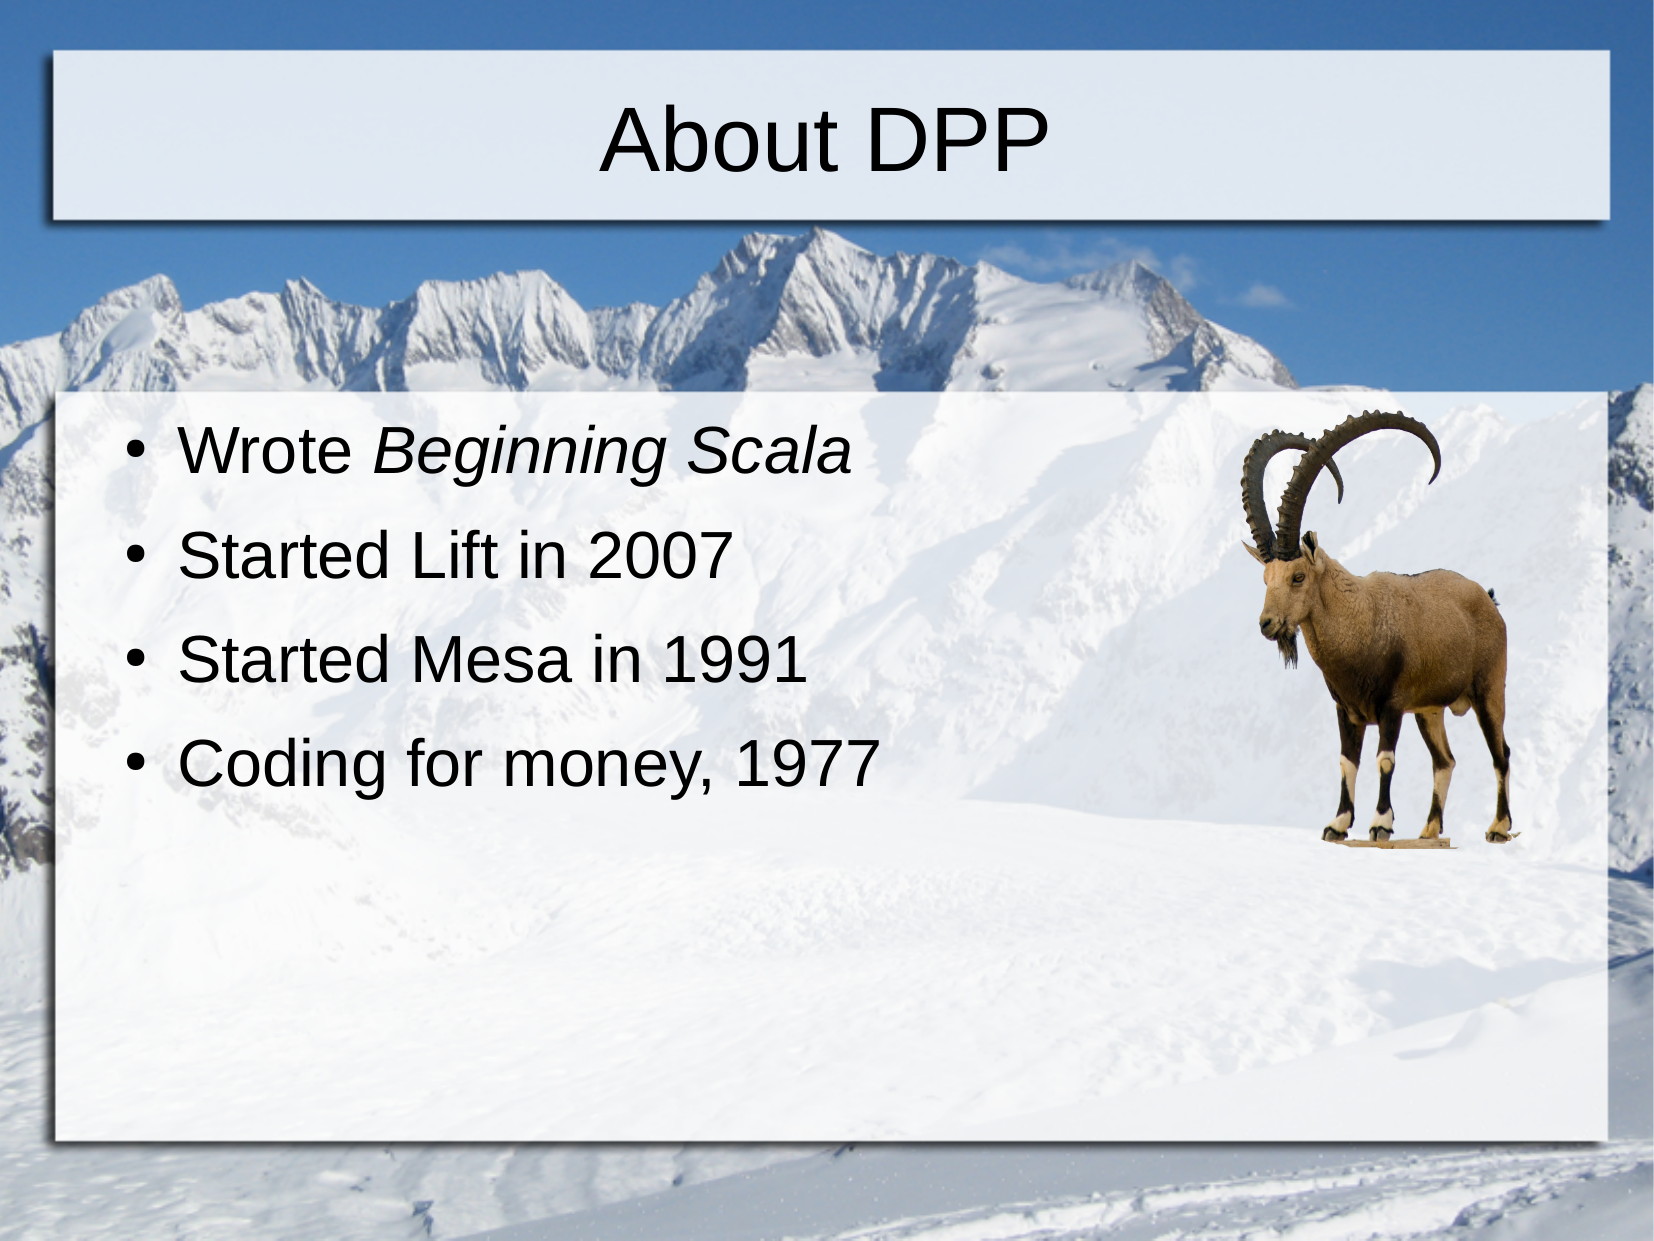

# About DPP
Wrote Beginning Scala
Started Lift in 2007
Started Mesa in 1991
Coding for money, 1977